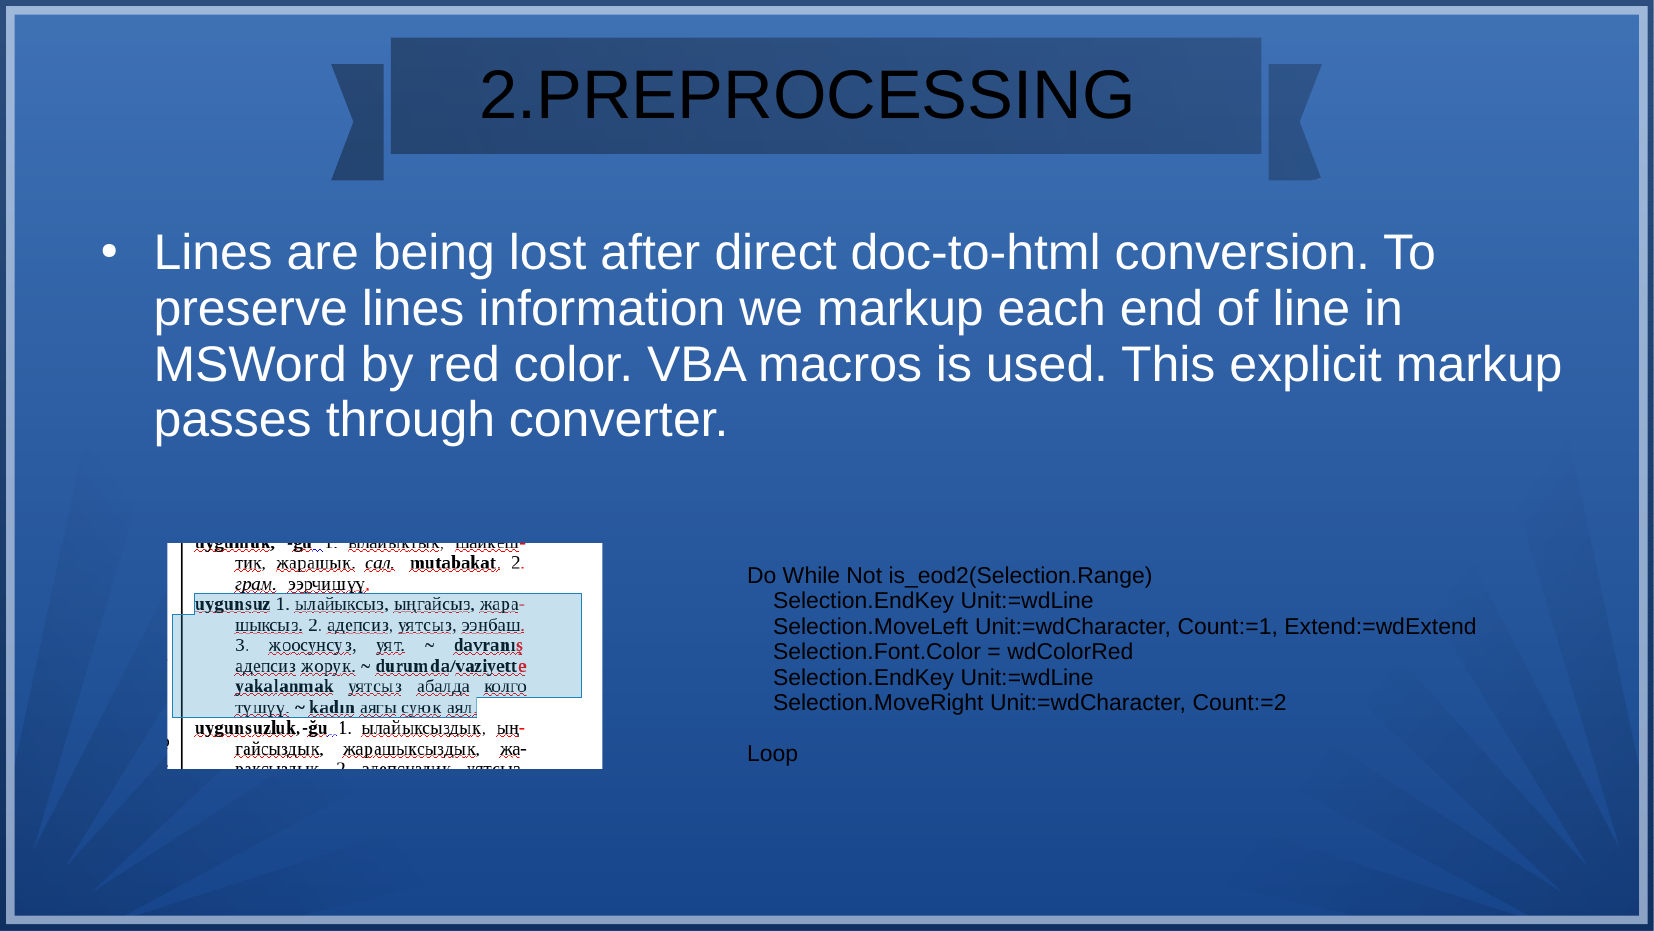

# 2.PREPROCESSING
Lines are being lost after direct doc-to-html conversion. To preserve lines information we markup each end of line in MSWord by red color. VBA macros is used. This explicit markup passes through converter.
Do While Not is_eod2(Selection.Range)
 Selection.EndKey Unit:=wdLine
 Selection.MoveLeft Unit:=wdCharacter, Count:=1, Extend:=wdExtend
 Selection.Font.Color = wdColorRed
 Selection.EndKey Unit:=wdLine
 Selection.MoveRight Unit:=wdCharacter, Count:=2
Loop